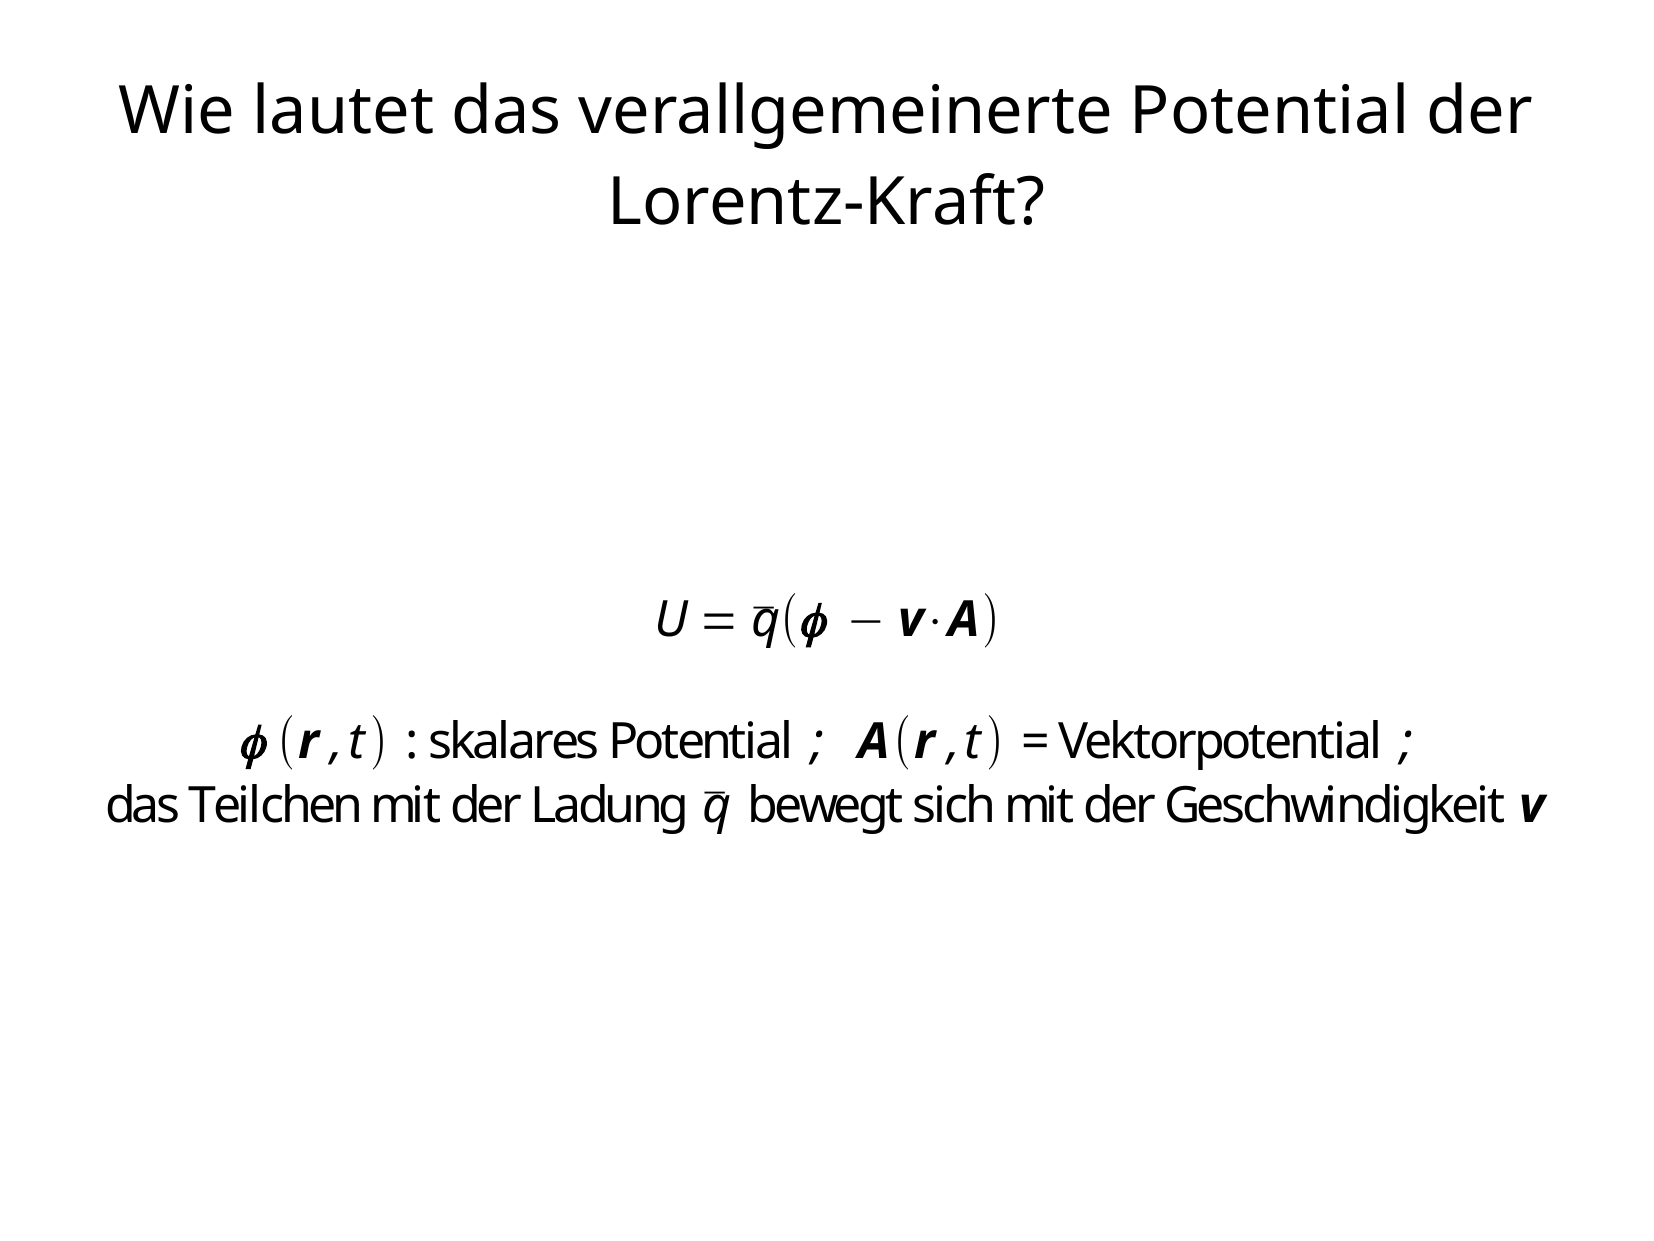

# Wie lautet das verallgemeinerte Potential der Lorentz-Kraft?